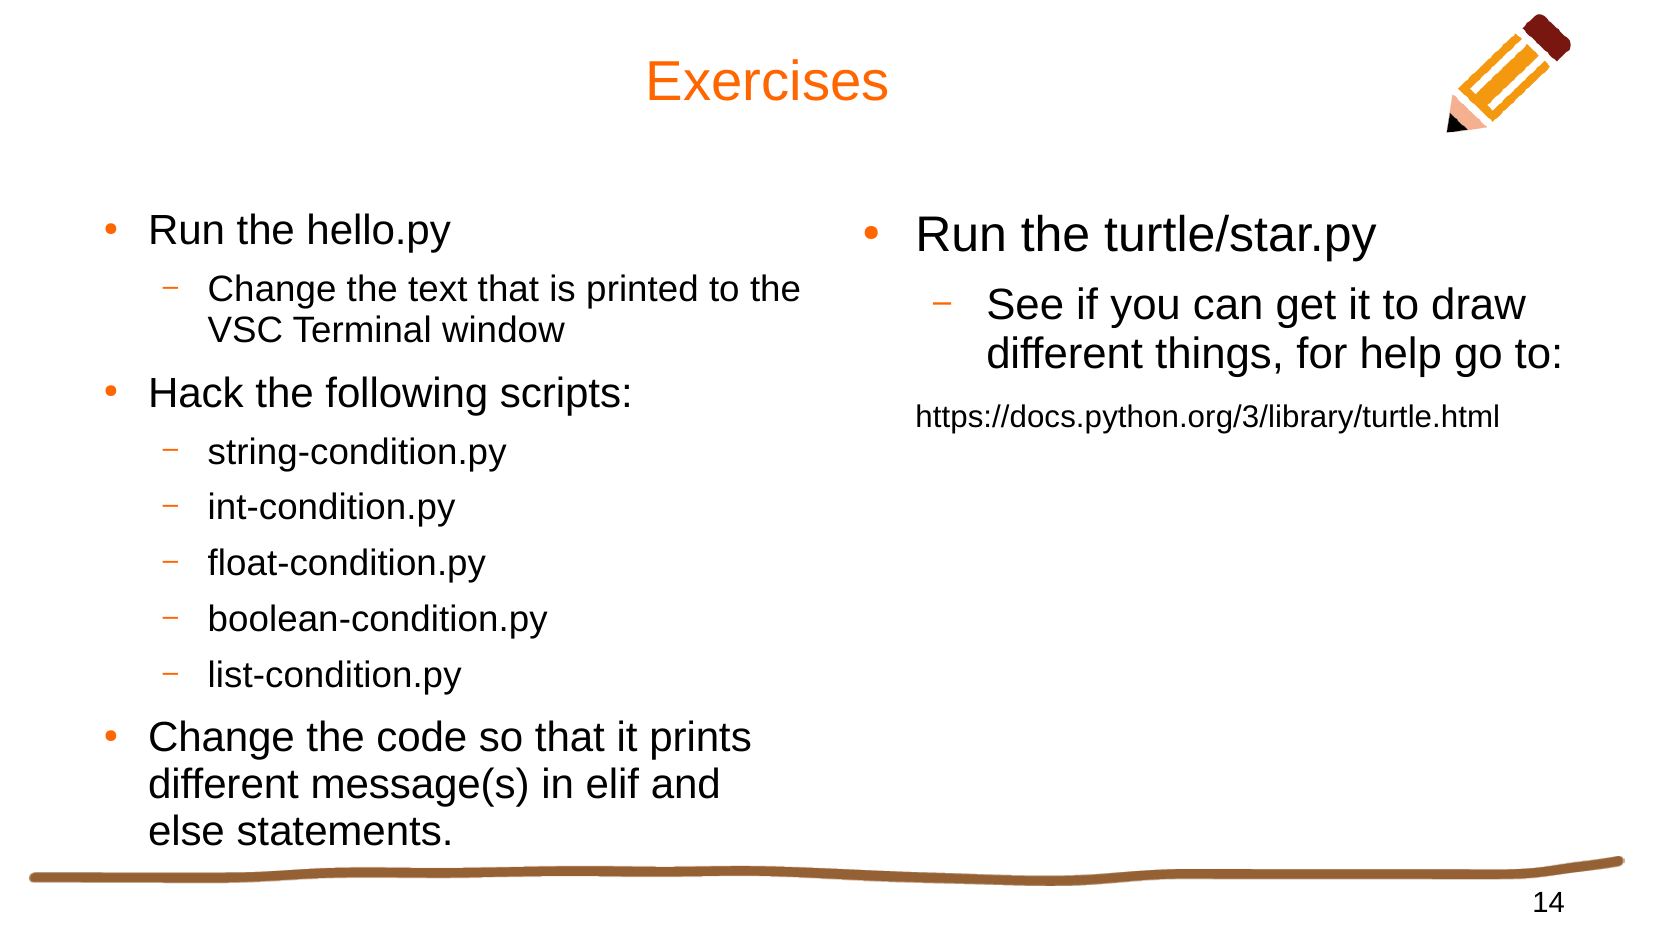

# Exercises
Run the hello.py
Change the text that is printed to the VSC Terminal window
Hack the following scripts:
string-condition.py
int-condition.py
float-condition.py
boolean-condition.py
list-condition.py
Change the code so that it prints different message(s) in elif and else statements.
Run the turtle/star.py
See if you can get it to draw different things, for help go to:
https://docs.python.org/3/library/turtle.html
14